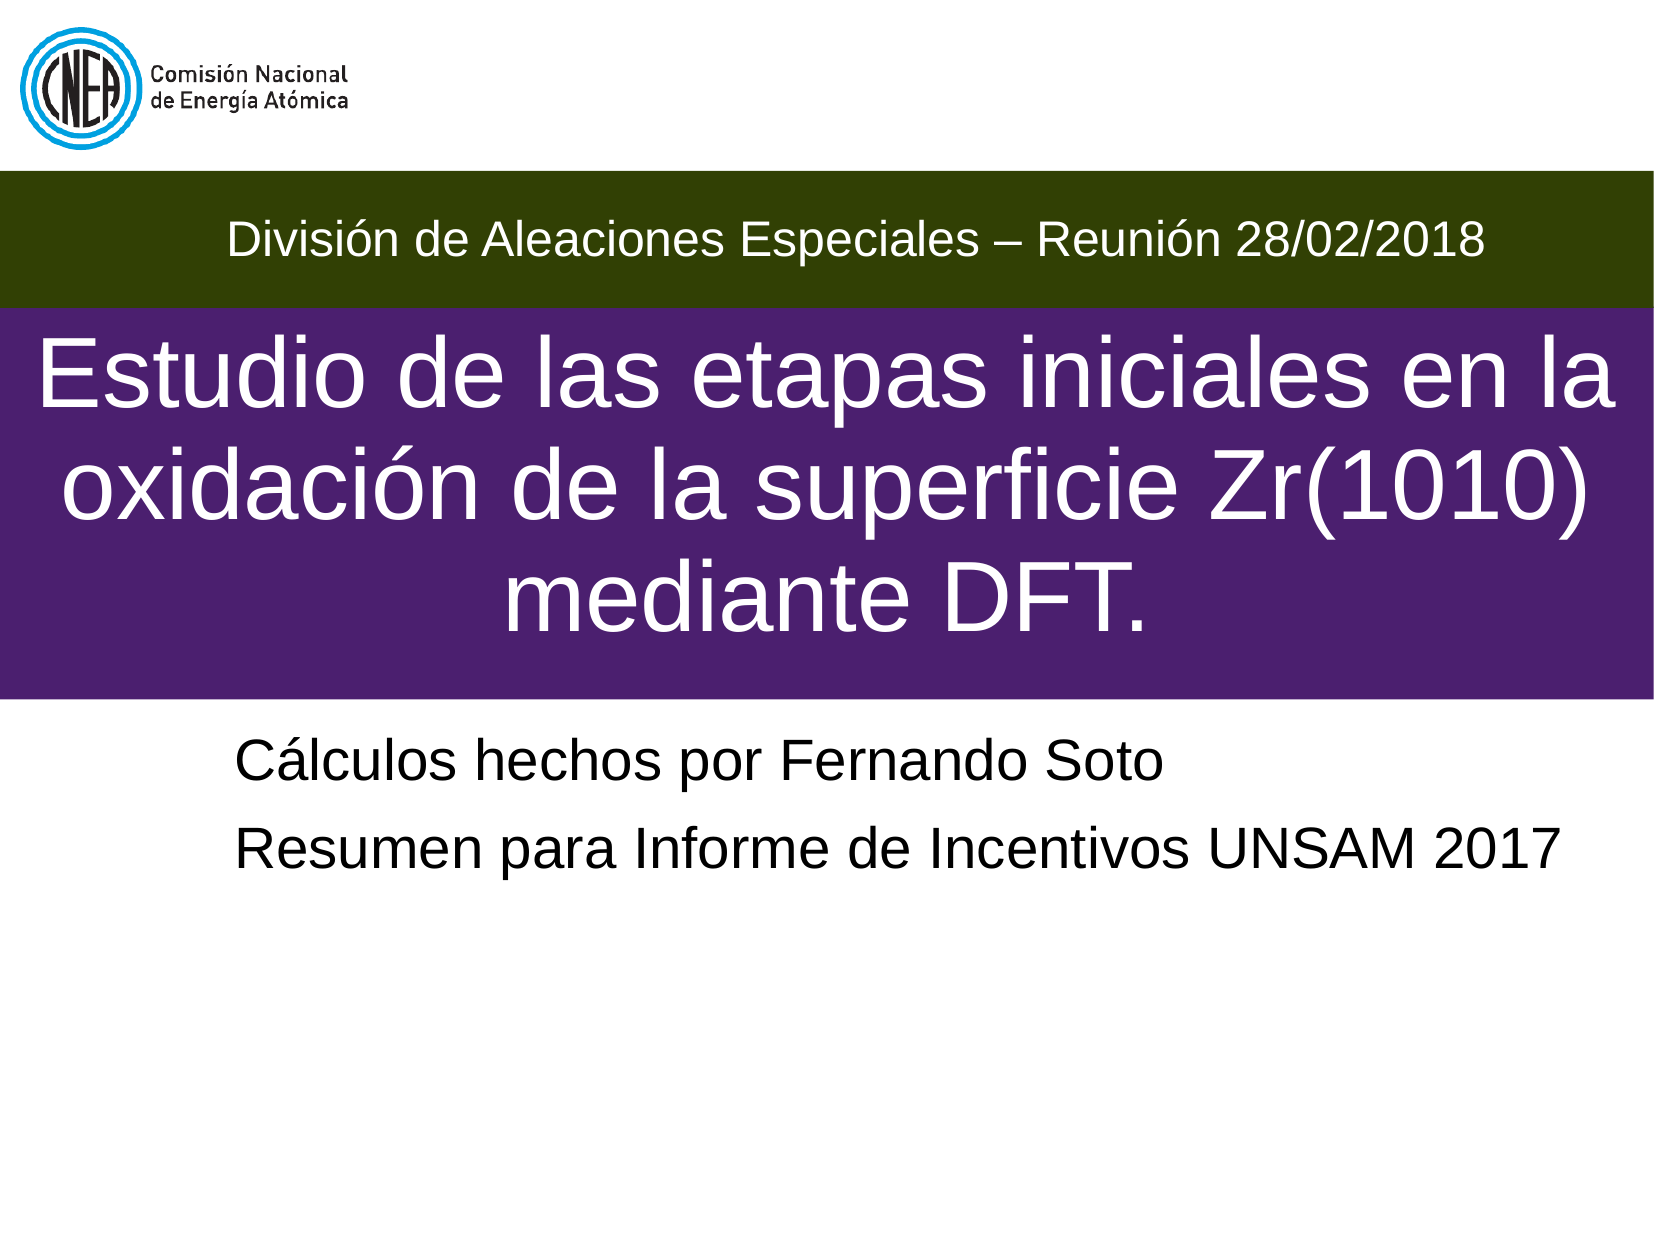

# Estudio de las etapas iniciales en la oxidación de la superficie Zr(1010) mediante DFT.
Cálculos hechos por Fernando Soto
Resumen para Informe de Incentivos UNSAM 2017